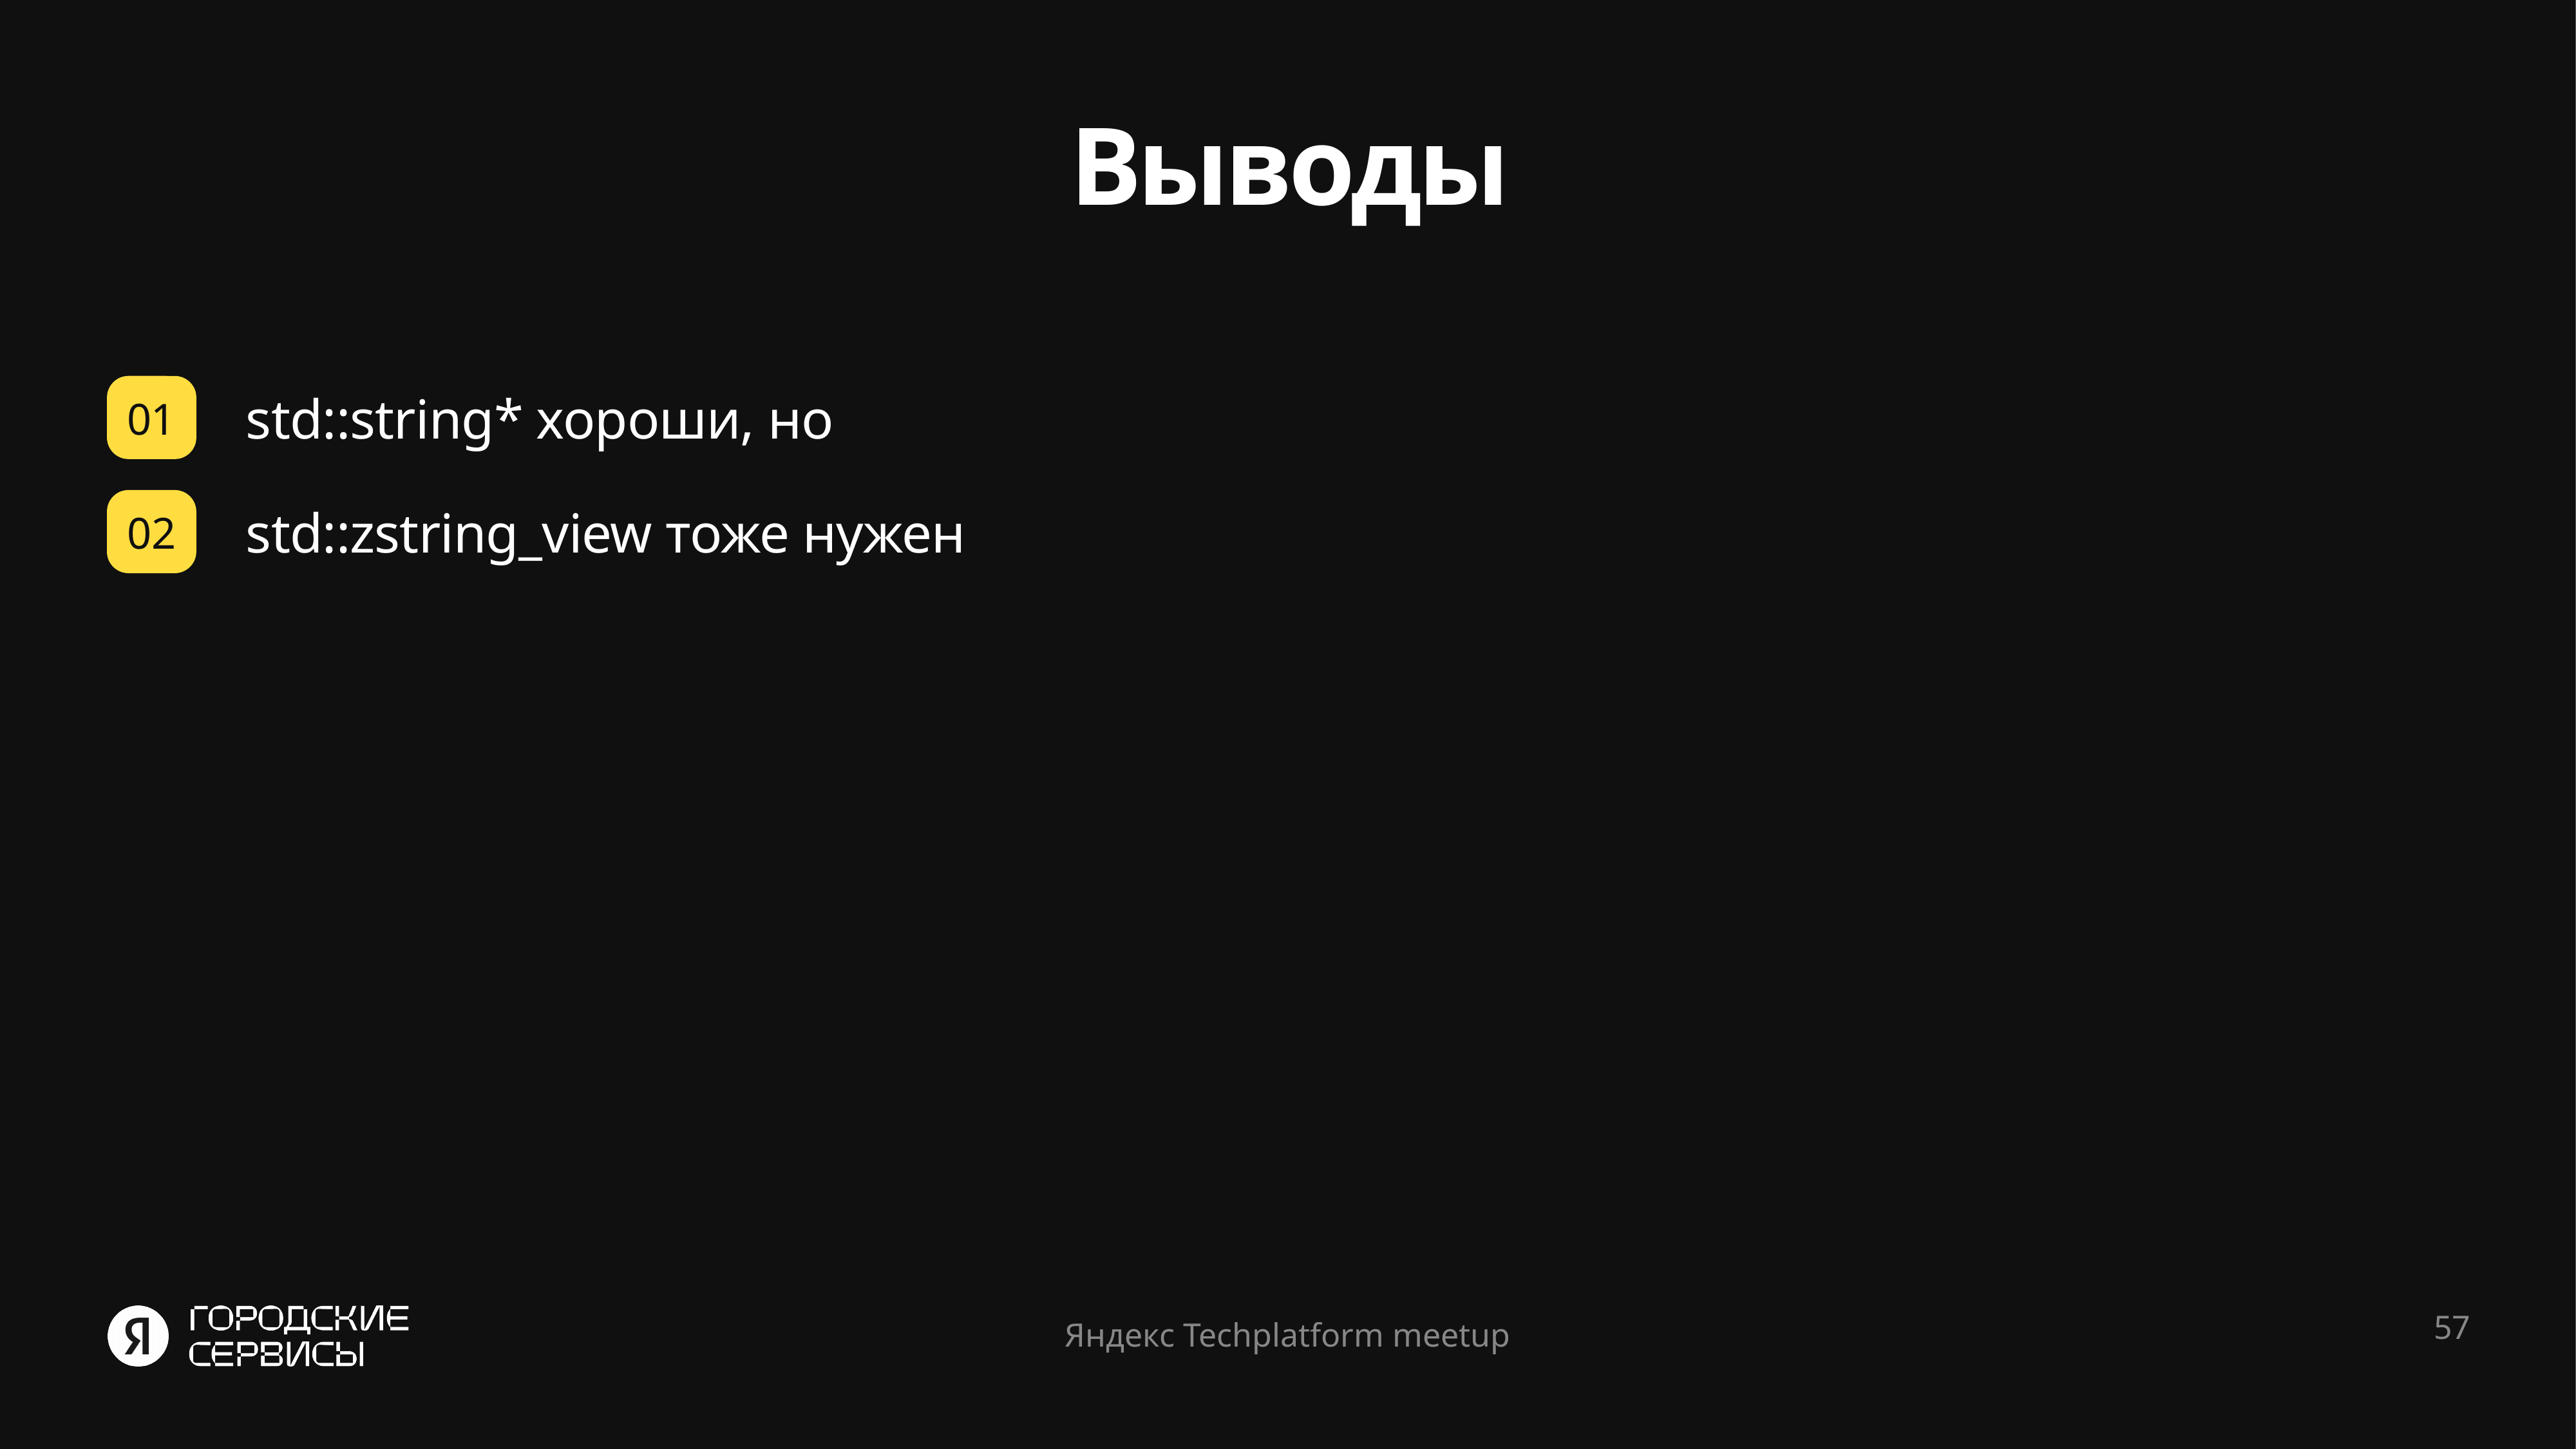

# Выводы
01
std::string* хороши, но
02
std::zstring_view тоже нужен
Яндекс Techplatform meetup